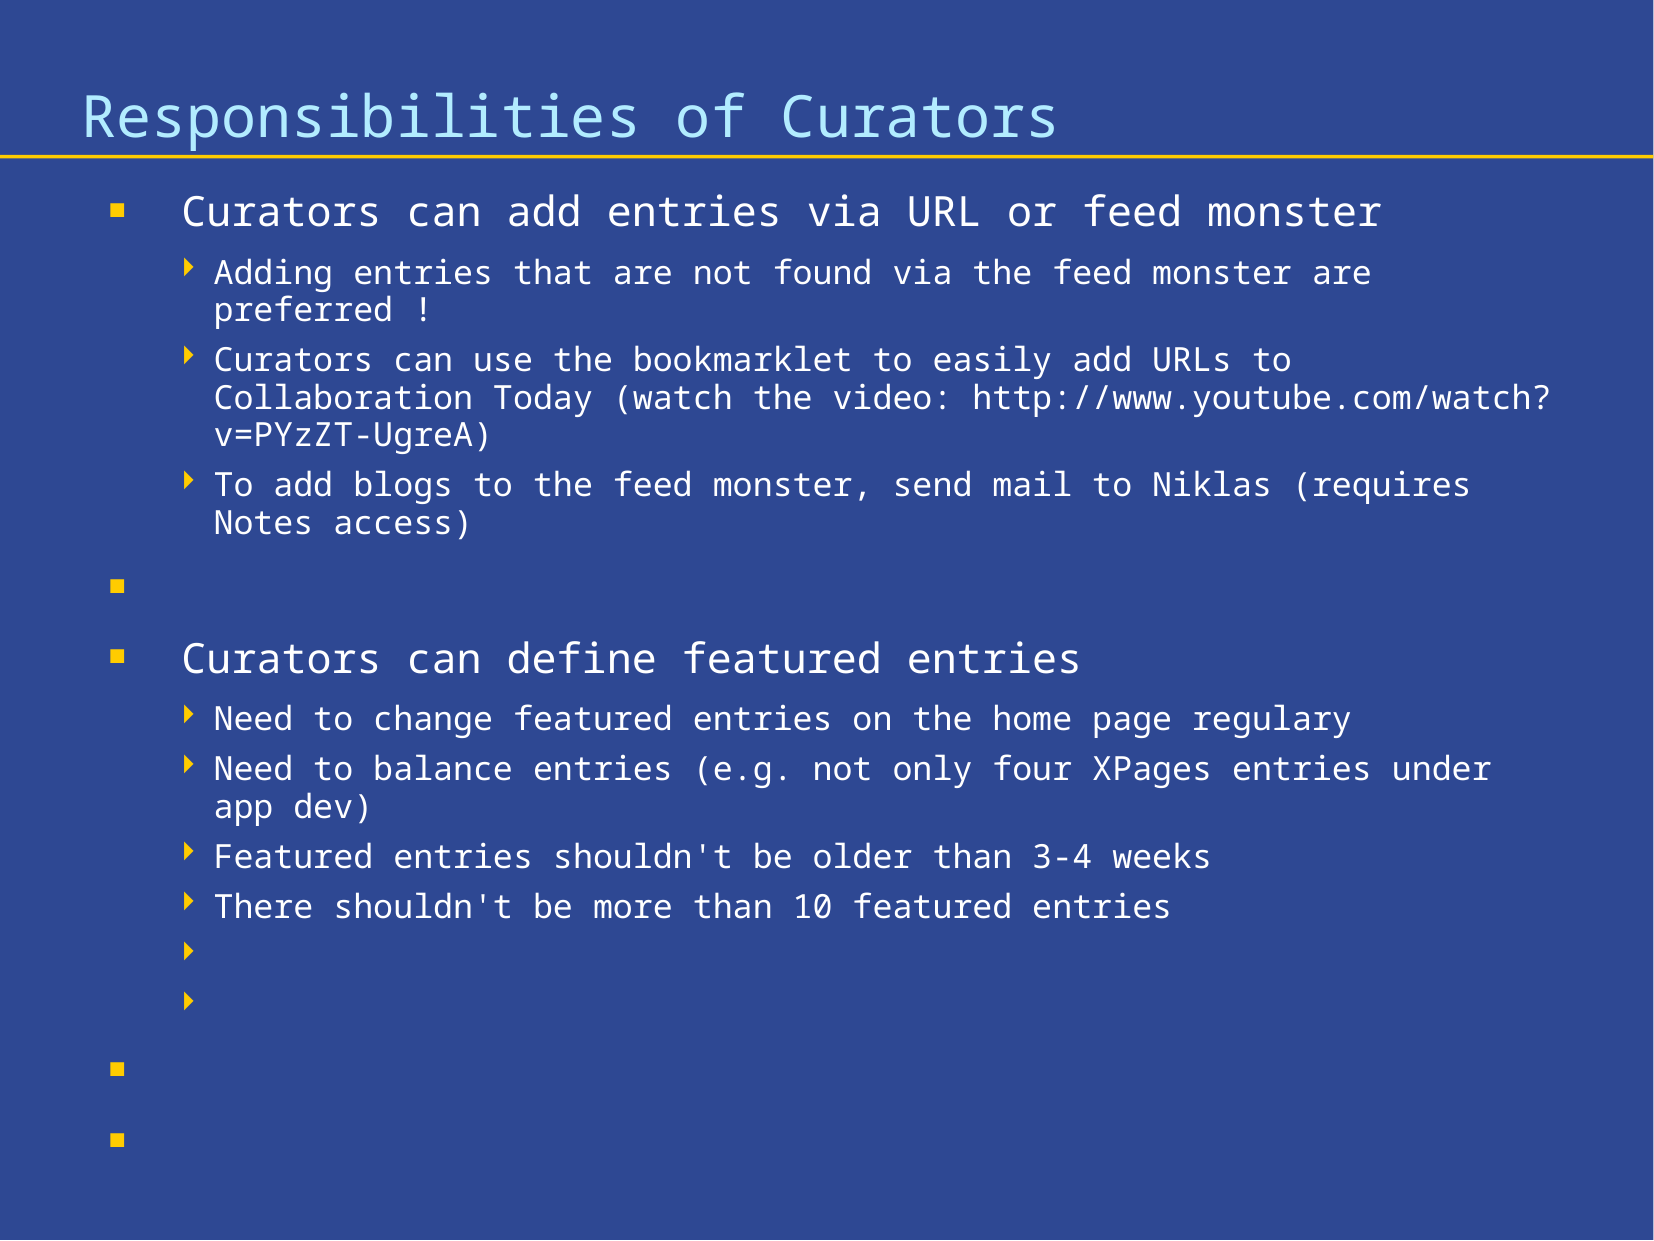

# Responsibilities of Curators
Curators can add entries via URL or feed monster
Adding entries that are not found via the feed monster are preferred !
Curators can use the bookmarklet to easily add URLs to Collaboration Today (watch the video: http://www.youtube.com/watch?v=PYzZT-UgreA)
To add blogs to the feed monster, send mail to Niklas (requires Notes access)
Curators can define featured entries
Need to change featured entries on the home page regulary
Need to balance entries (e.g. not only four XPages entries under app dev)
Featured entries shouldn't be older than 3-4 weeks
There shouldn't be more than 10 featured entries